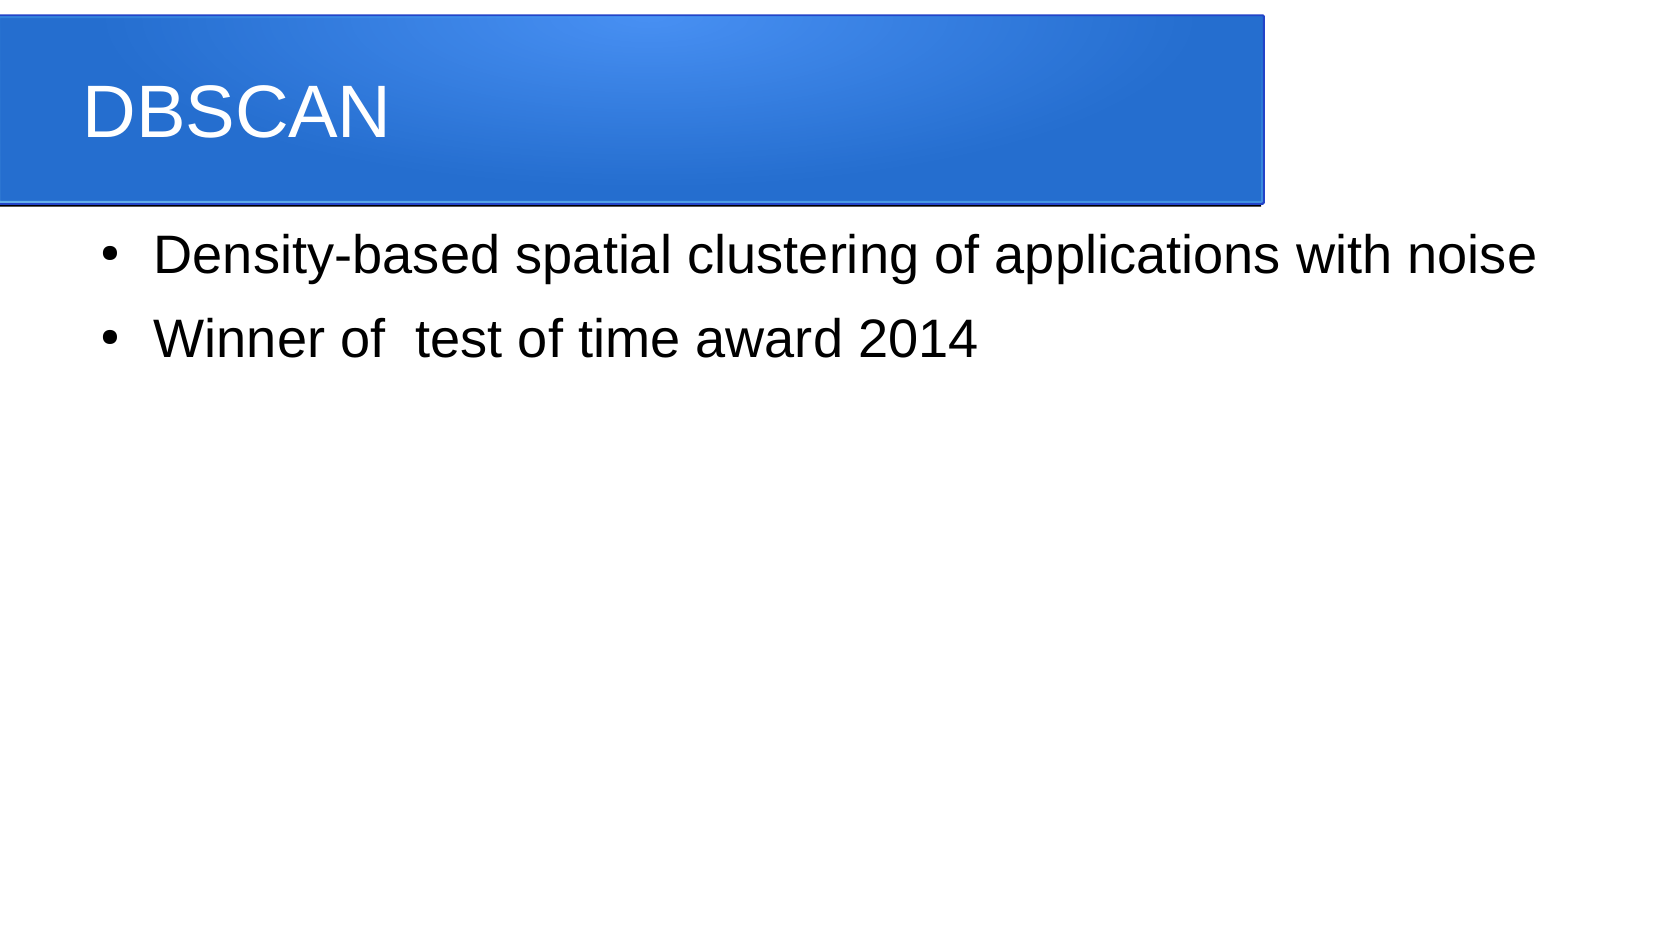

# DBSCAN
Density-based spatial clustering of applications with noise
Winner of test of time award 2014